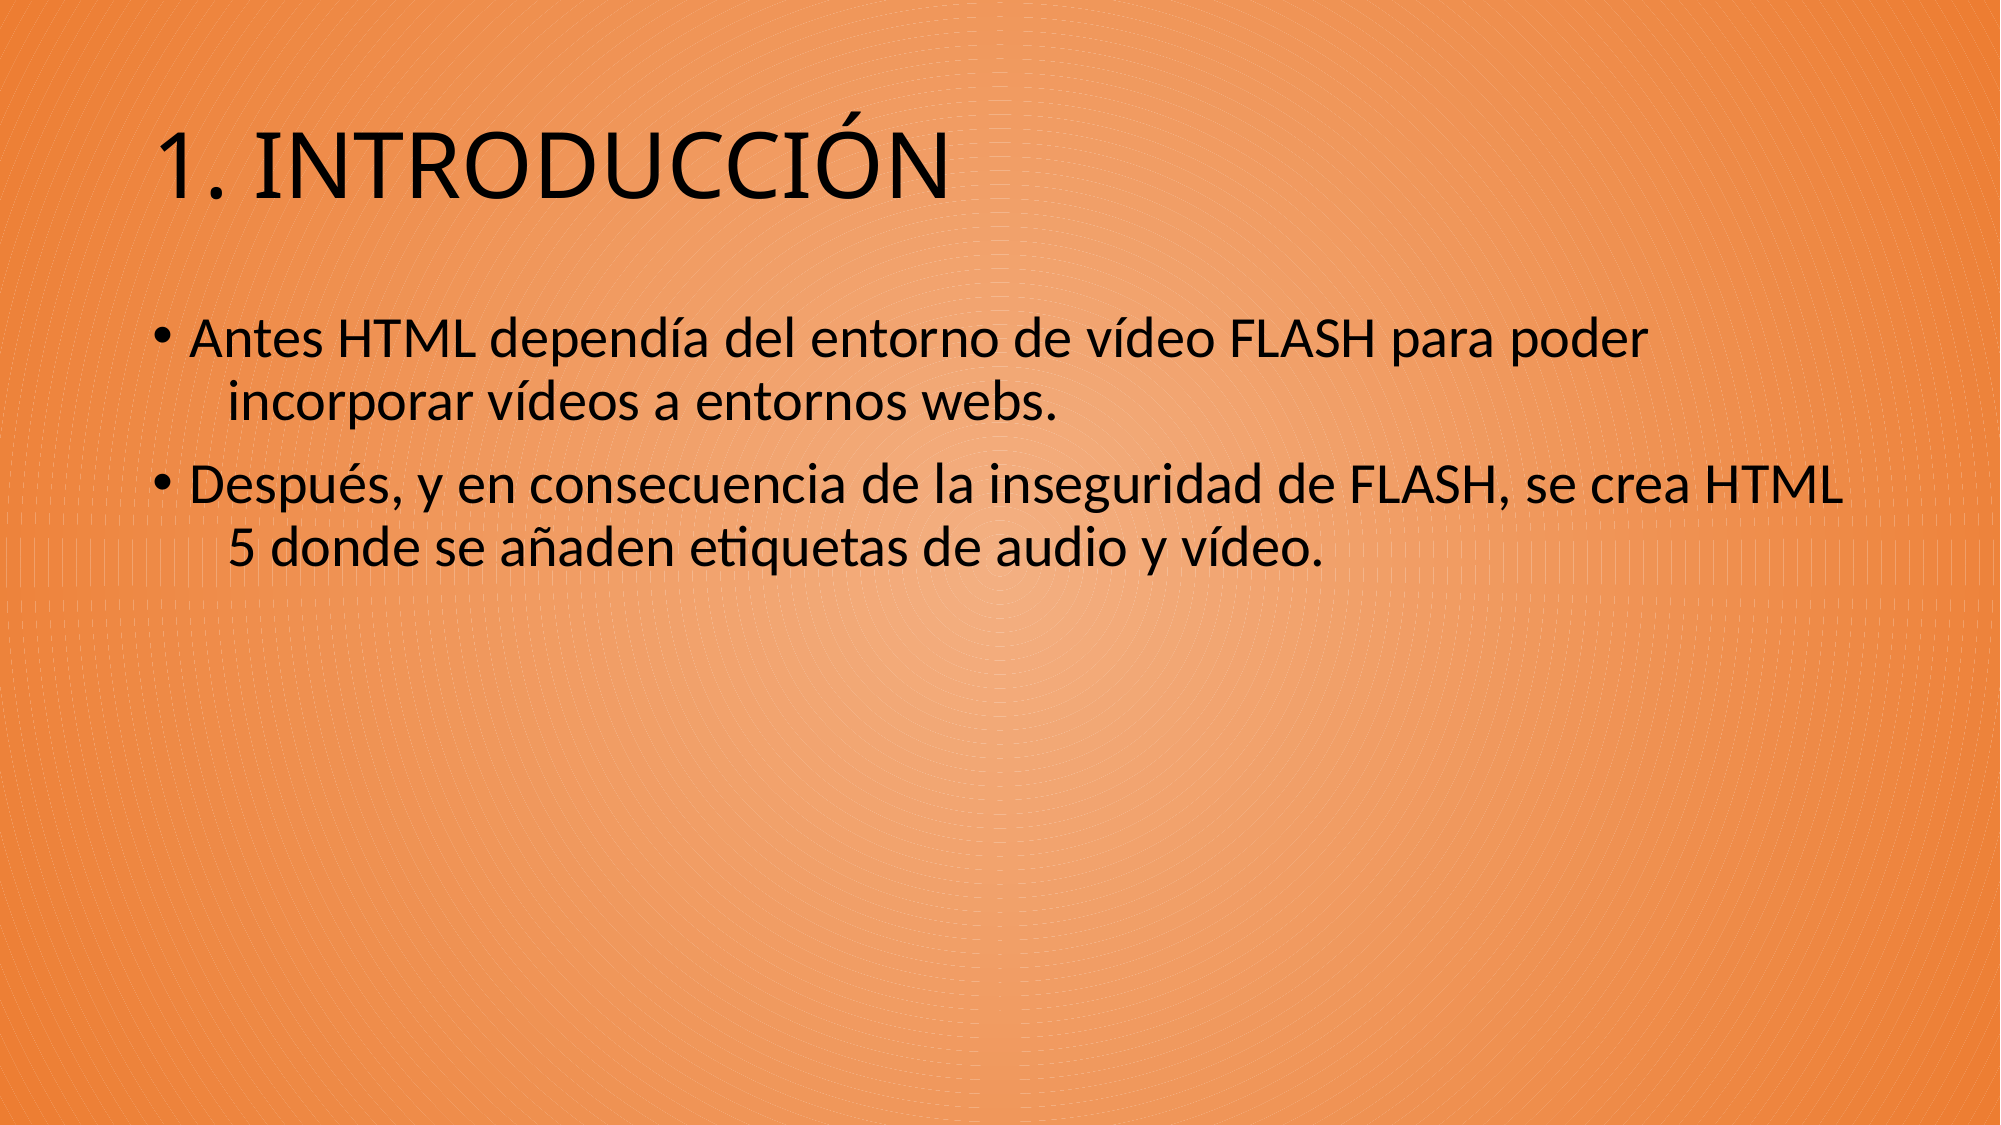

# 1. INTRODUCCIÓN
Antes HTML dependía del entorno de vídeo FLASH para poder incorporar vídeos a entornos webs.
Después, y en consecuencia de la inseguridad de FLASH, se crea HTML 5 donde se añaden etiquetas de audio y vídeo.